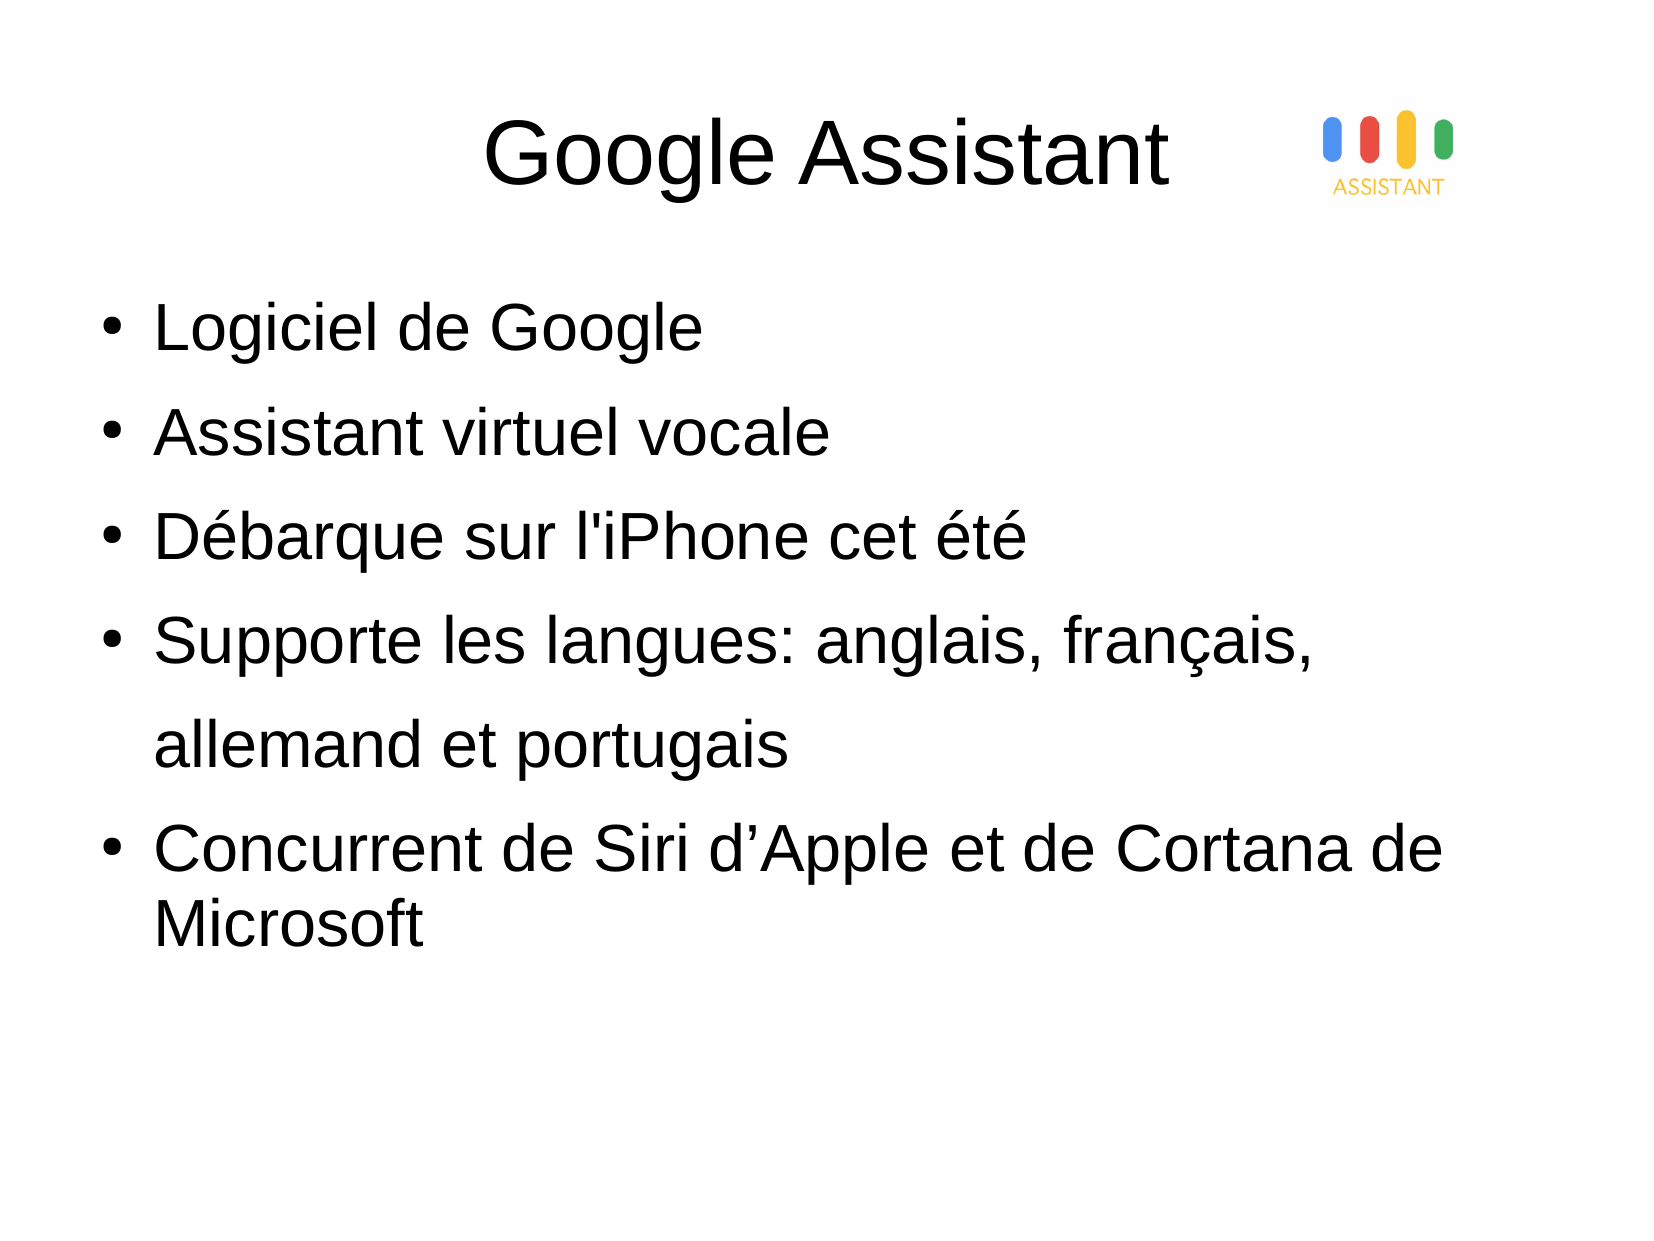

# Google Assistant
Logiciel de Google
Assistant virtuel vocale
Débarque sur l'iPhone cet été
Supporte les langues: anglais, français,
allemand et portugais
Concurrent de Siri d’Apple et de Cortana de Microsoft